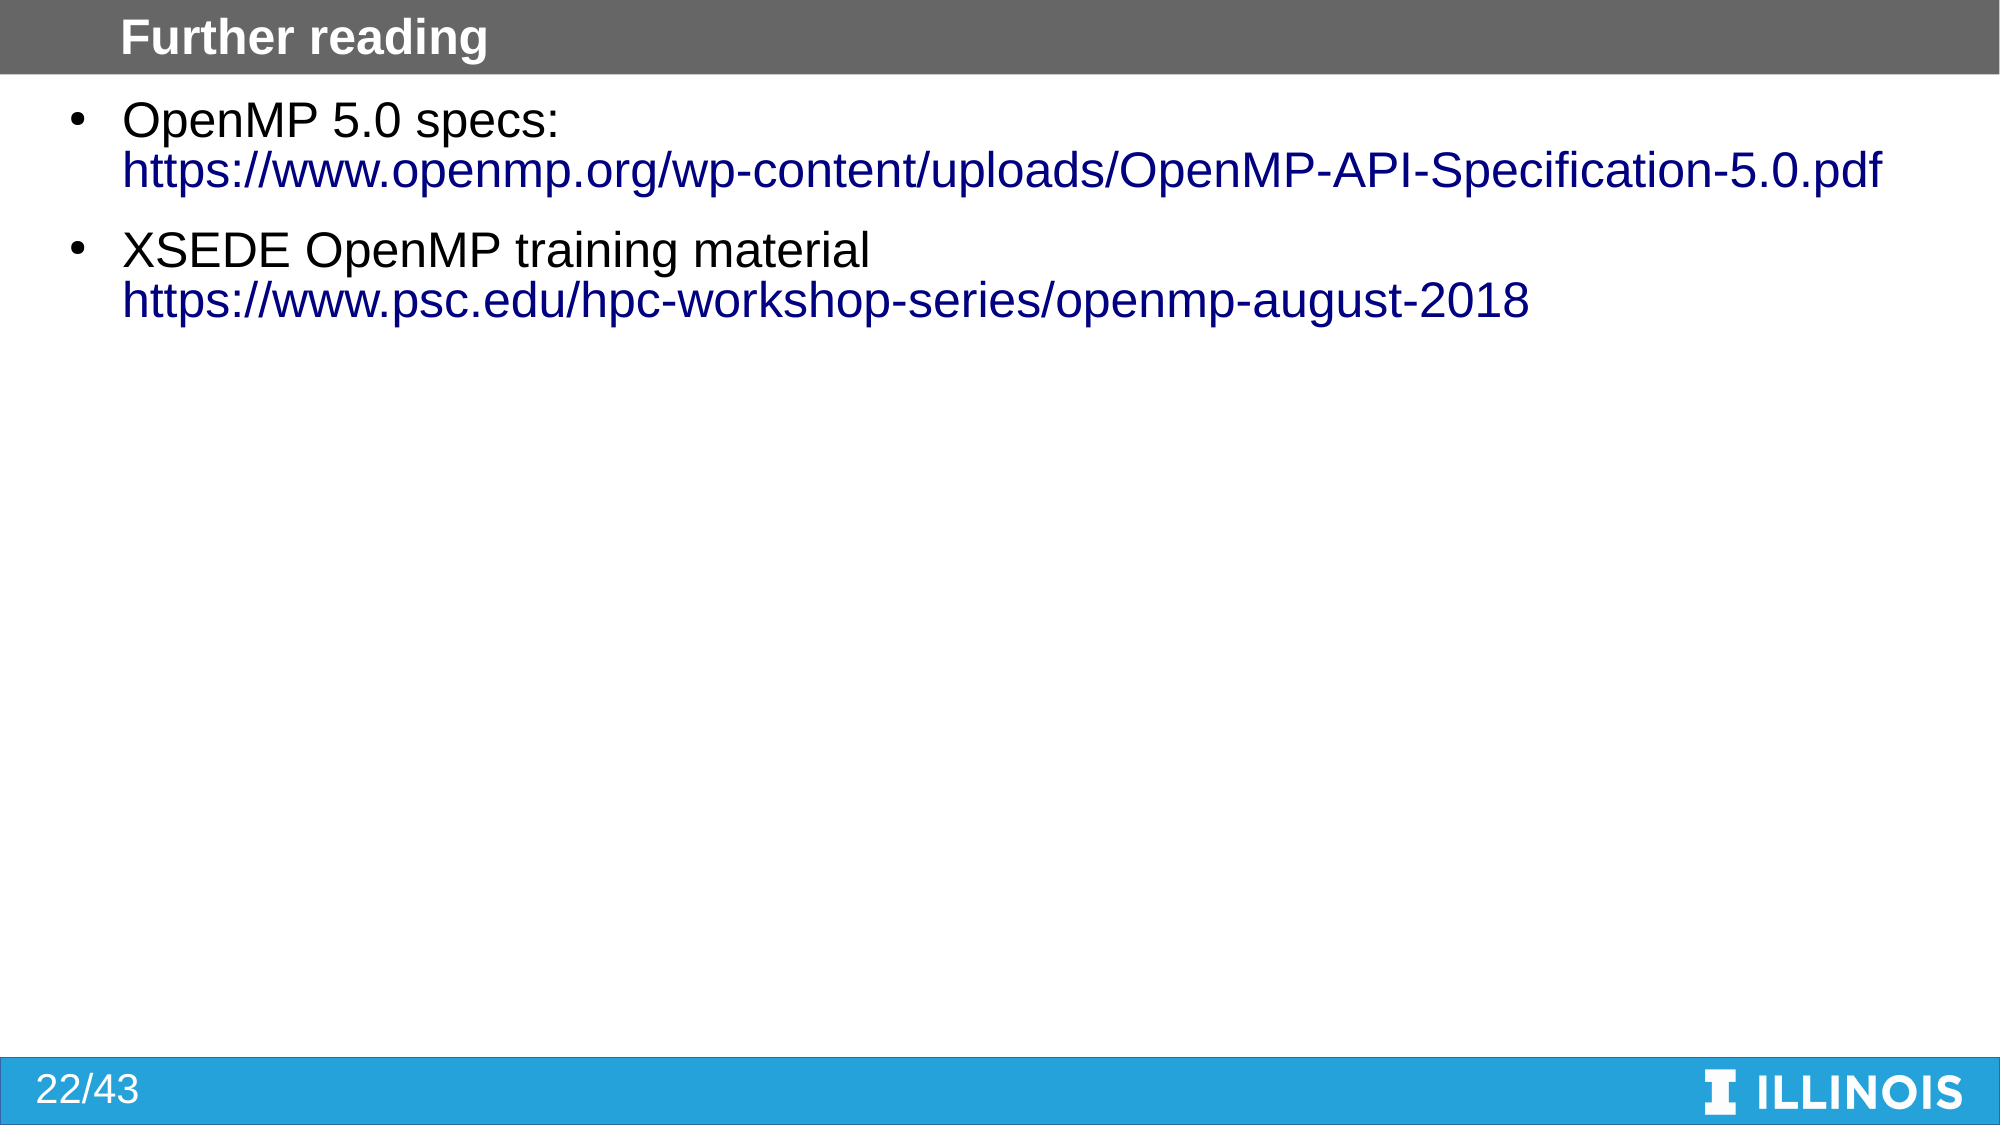

# Further reading
OpenMP 5.0 specs: https://www.openmp.org/wp-content/uploads/OpenMP-API-Specification-5.0.pdf
XSEDE OpenMP training material https://www.psc.edu/hpc-workshop-series/openmp-august-2018